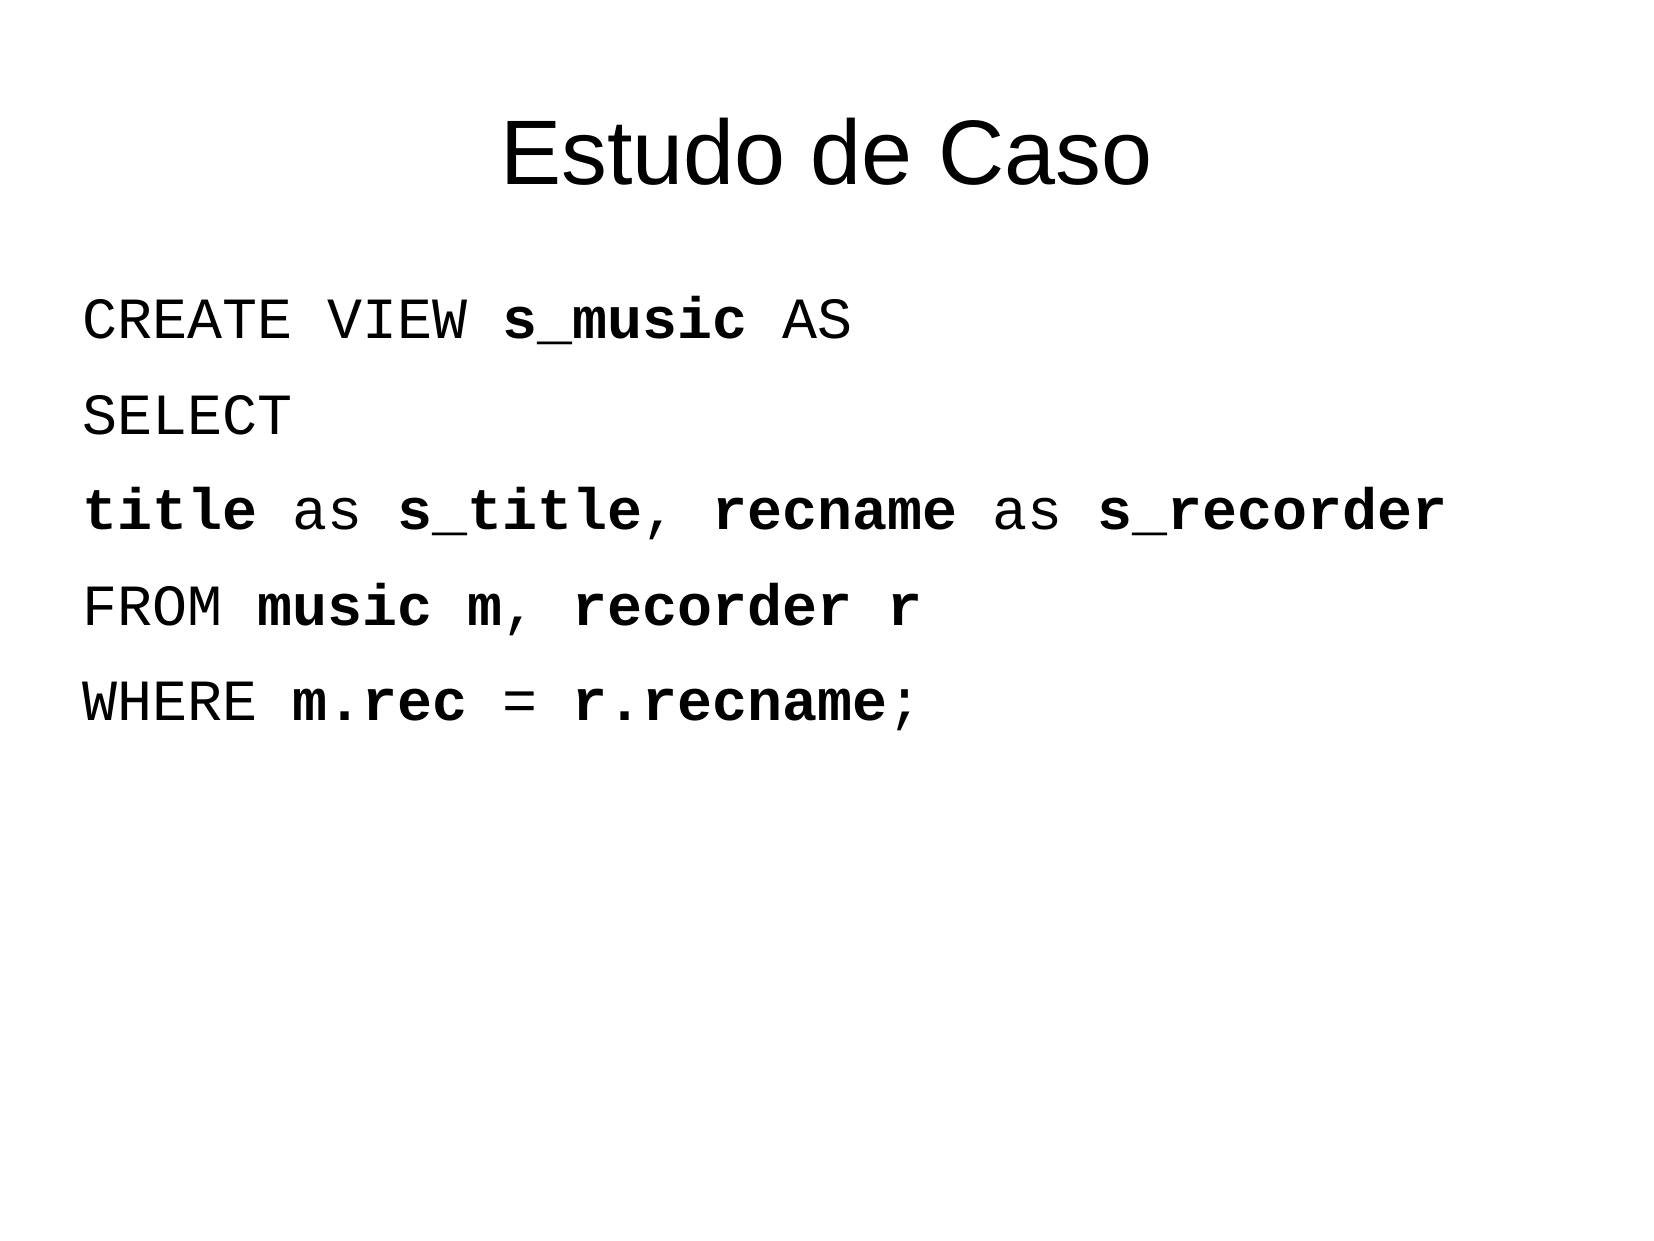

# Estudo de Caso
CREATE VIEW s_music AS
SELECT
title as s_title, recname as s_recorder
FROM music m, recorder r
WHERE m.rec = r.recname;